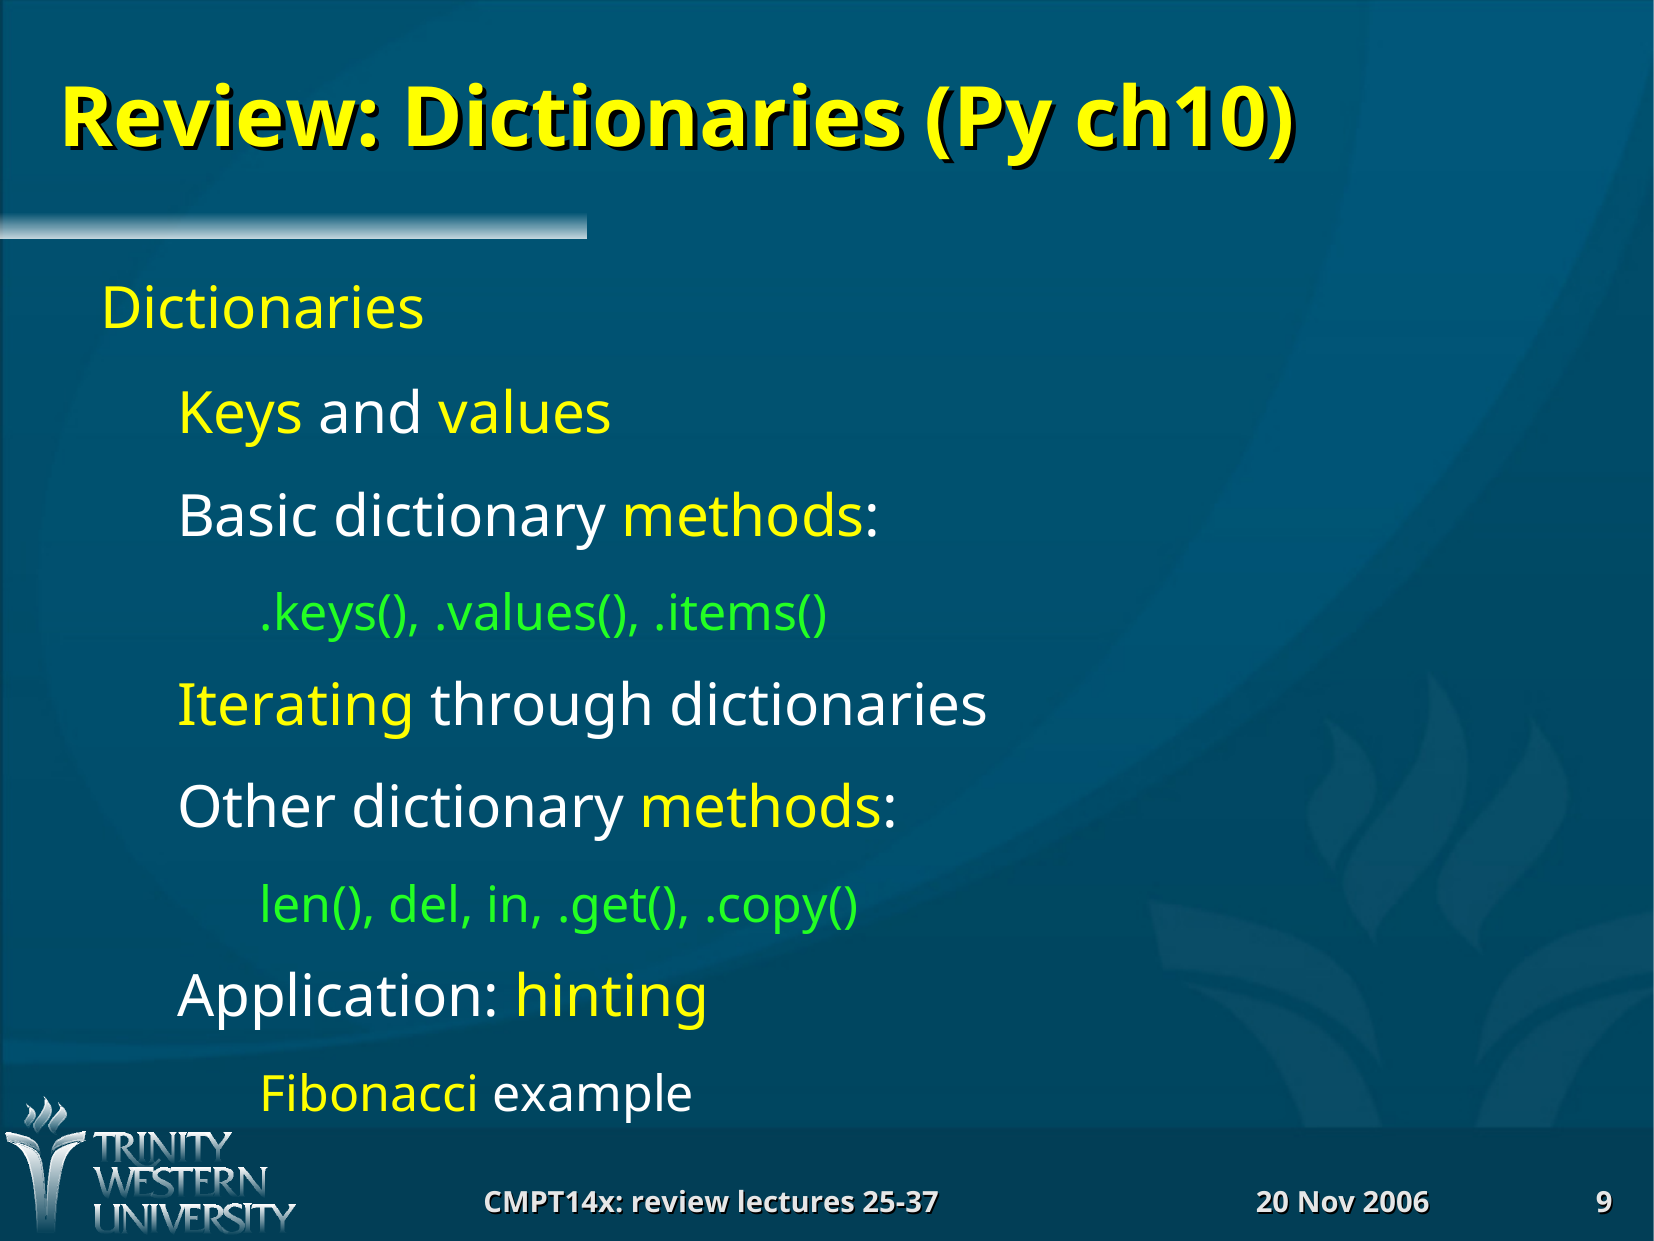

# Review: Dictionaries (Py ch10)
Dictionaries
Keys and values
Basic dictionary methods:
.keys(), .values(), .items()
Iterating through dictionaries
Other dictionary methods:
len(), del, in, .get(), .copy()
Application: hinting
Fibonacci example
CMPT14x: review lectures 25-37
20 Nov 2006
9